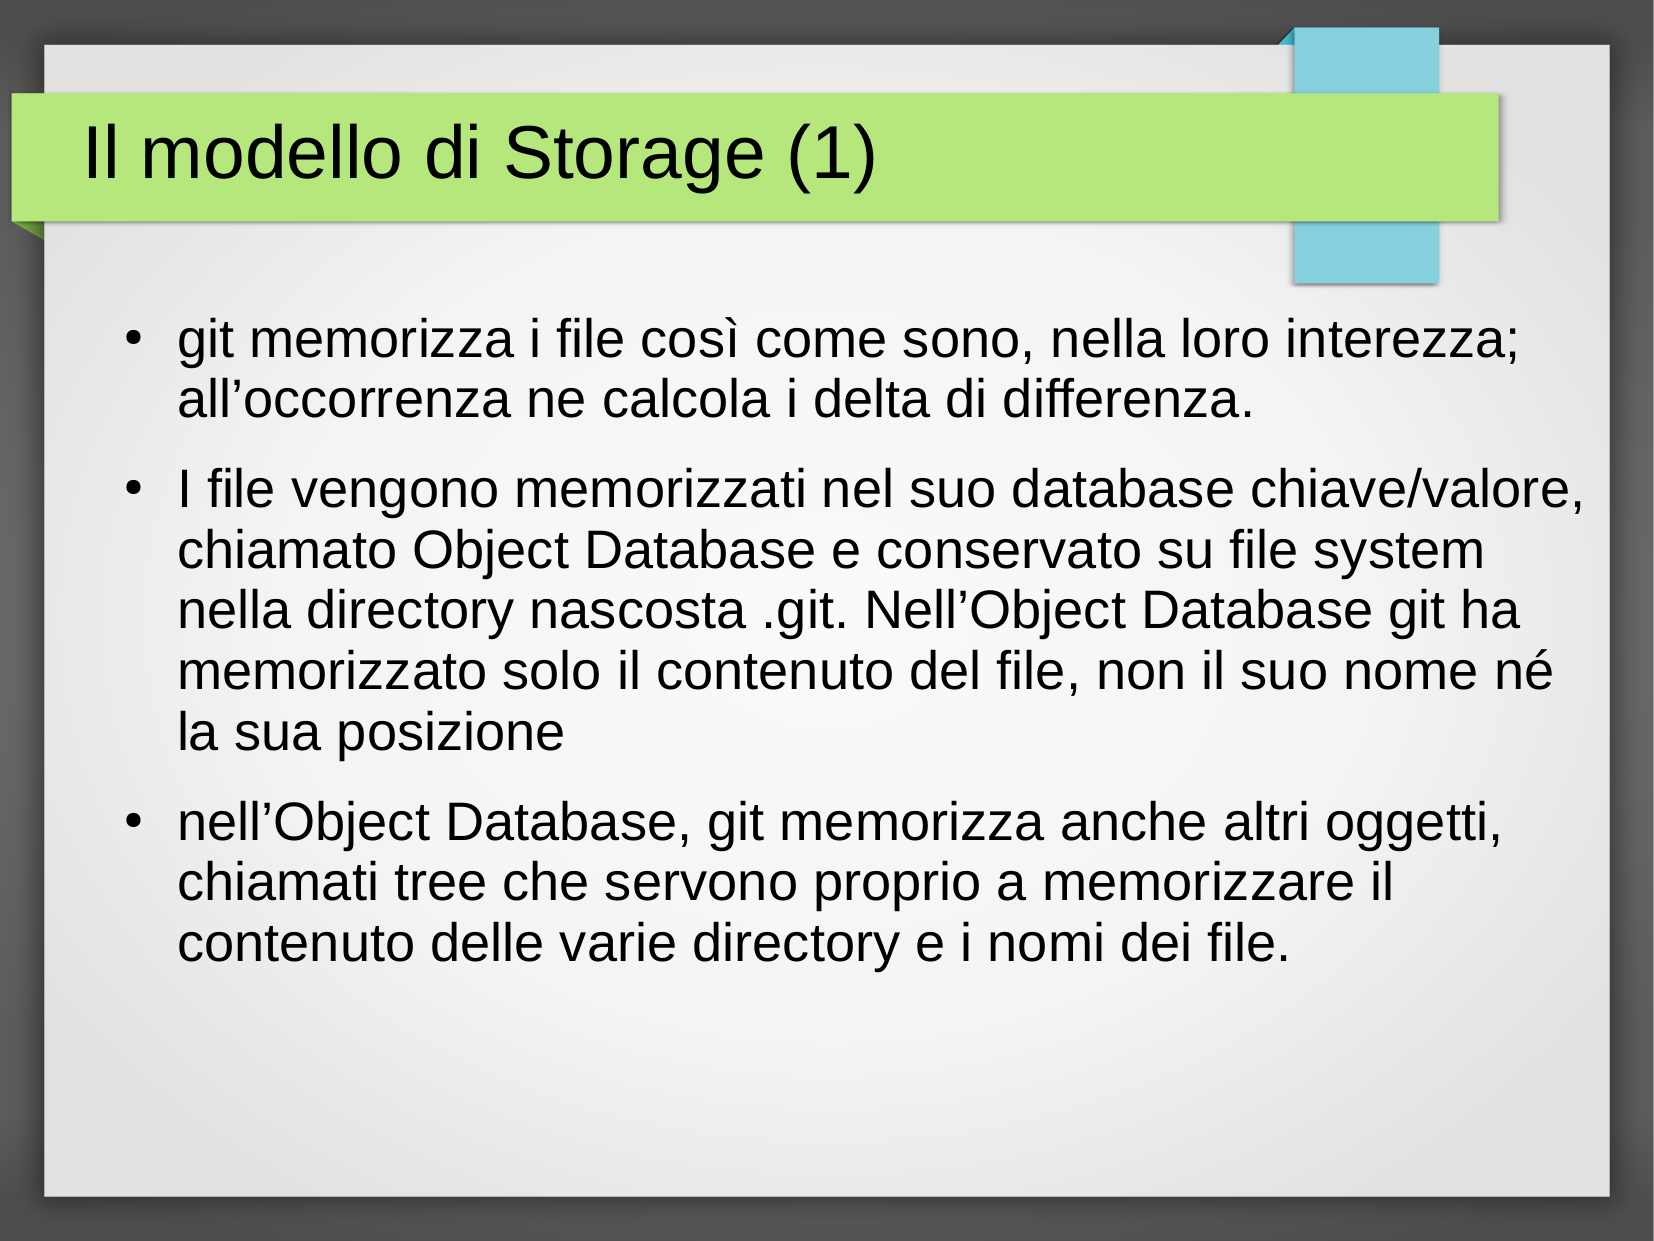

# Il modello di Storage (1)
git memorizza i file così come sono, nella loro interezza; all’occorrenza ne calcola i delta di differenza.
I file vengono memorizzati nel suo database chiave/valore, chiamato Object Database e conservato su file system nella directory nascosta .git. Nell’Object Database git ha memorizzato solo il contenuto del file, non il suo nome né la sua posizione
nell’Object Database, git memorizza anche altri oggetti, chiamati tree che servono proprio a memorizzare il contenuto delle varie directory e i nomi dei file.